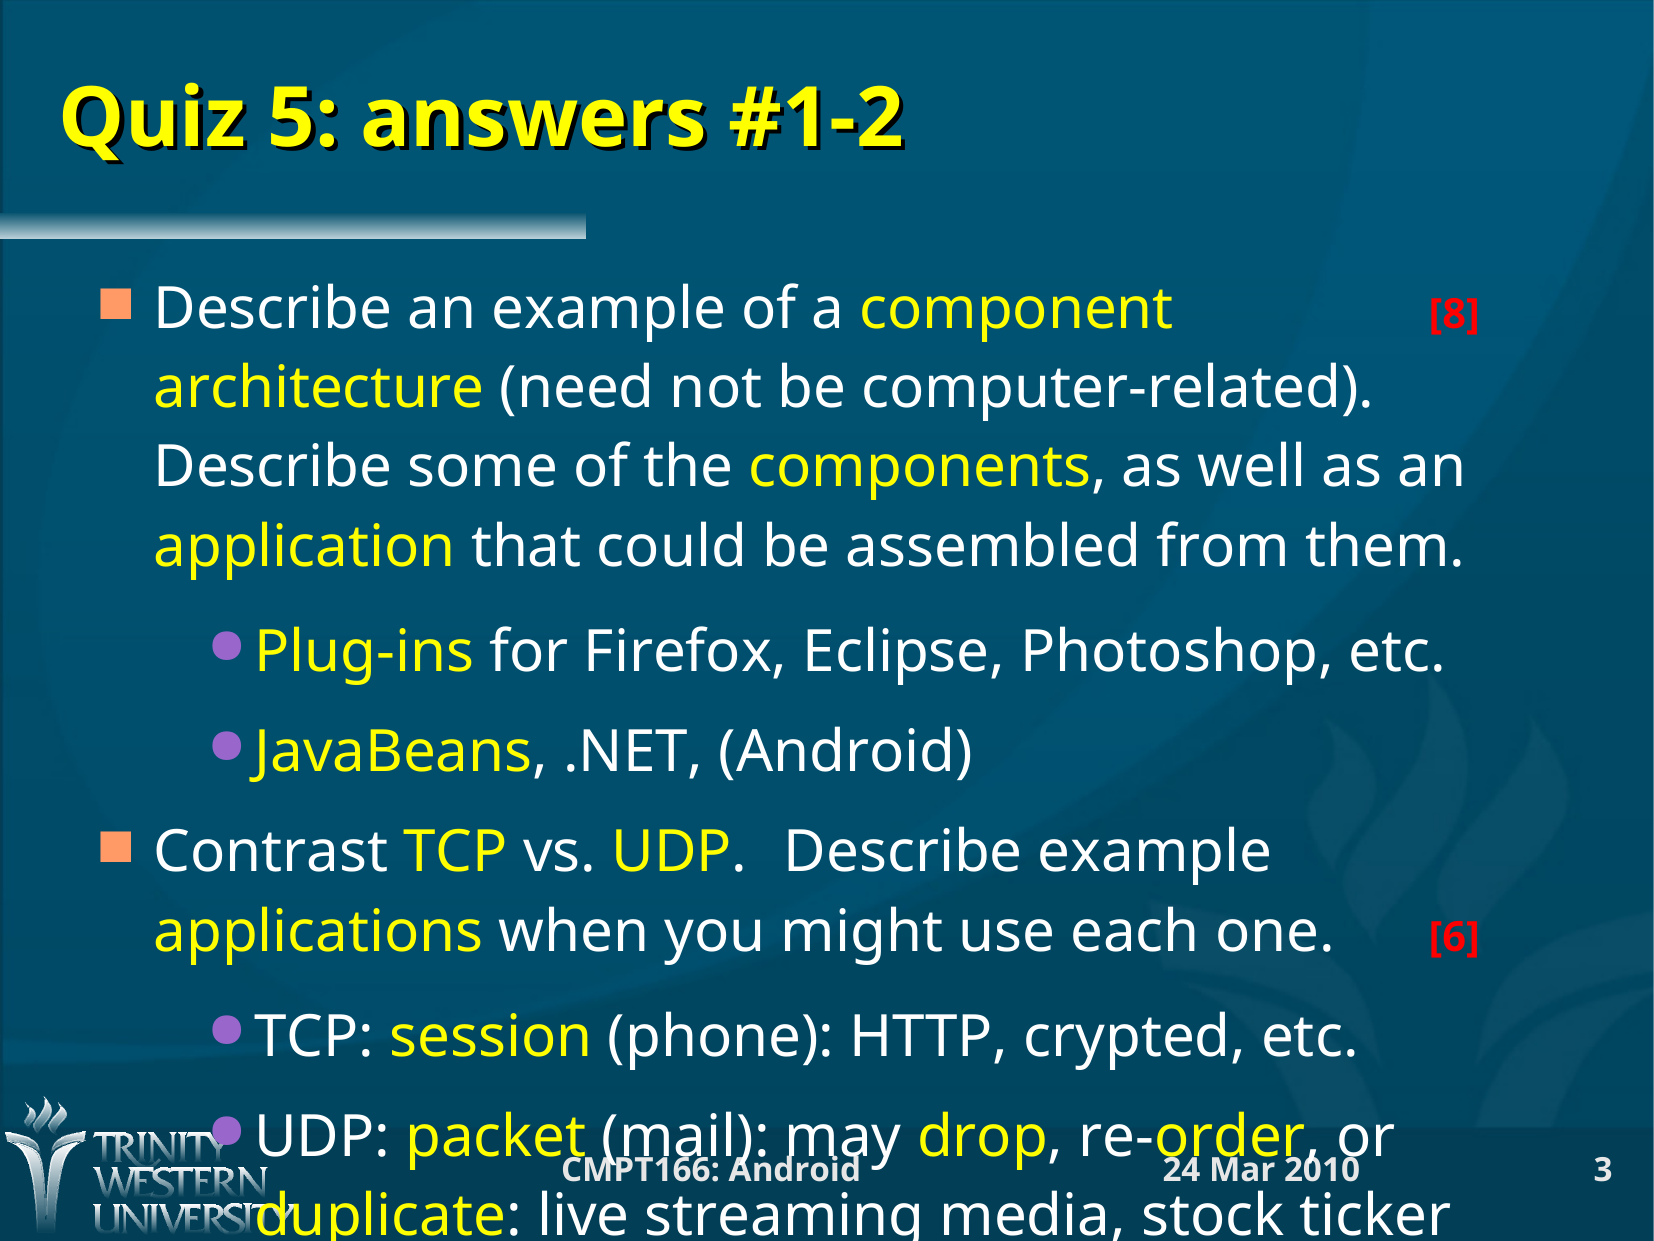

# Quiz 5: answers #1-2
Describe an example of a component				[8] architecture (need not be computer-related). Describe some of the components, as well as an application that could be assembled from them.
Plug-ins for Firefox, Eclipse, Photoshop, etc.
JavaBeans, .NET, (Android)
Contrast TCP vs. UDP.	 Describe example applications when you might use each one.		[6]
TCP: session (phone): HTTP, crypted, etc.
UDP: packet (mail): may drop, re-order, or duplicate: live streaming media, stock ticker
CMPT166: Android
24 Mar 2010
3